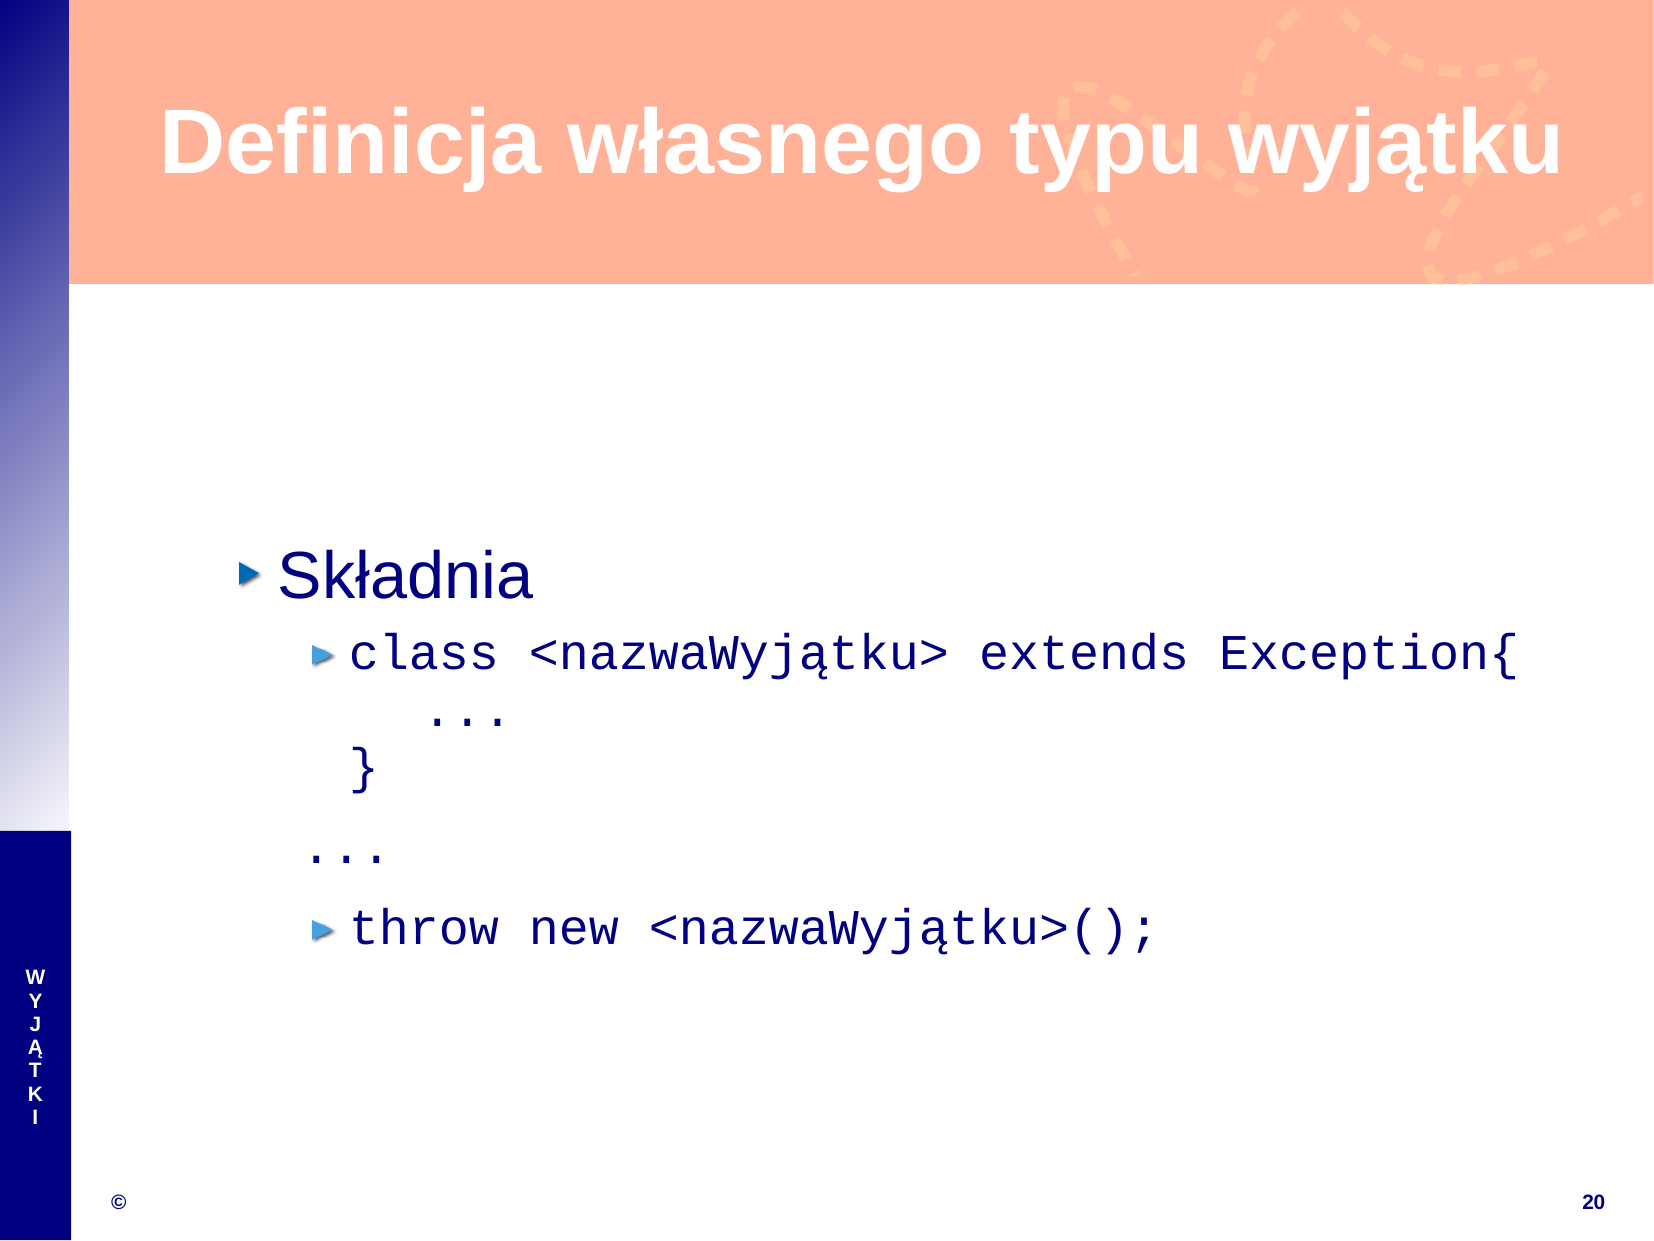

Definicja własnego typu wyjątku
# Składnia
class <nazwaWyjątku> extends Exception{
	...
}
...
throw new <nazwaWyjątku>();
W
Y
J
Ą
T
K
I